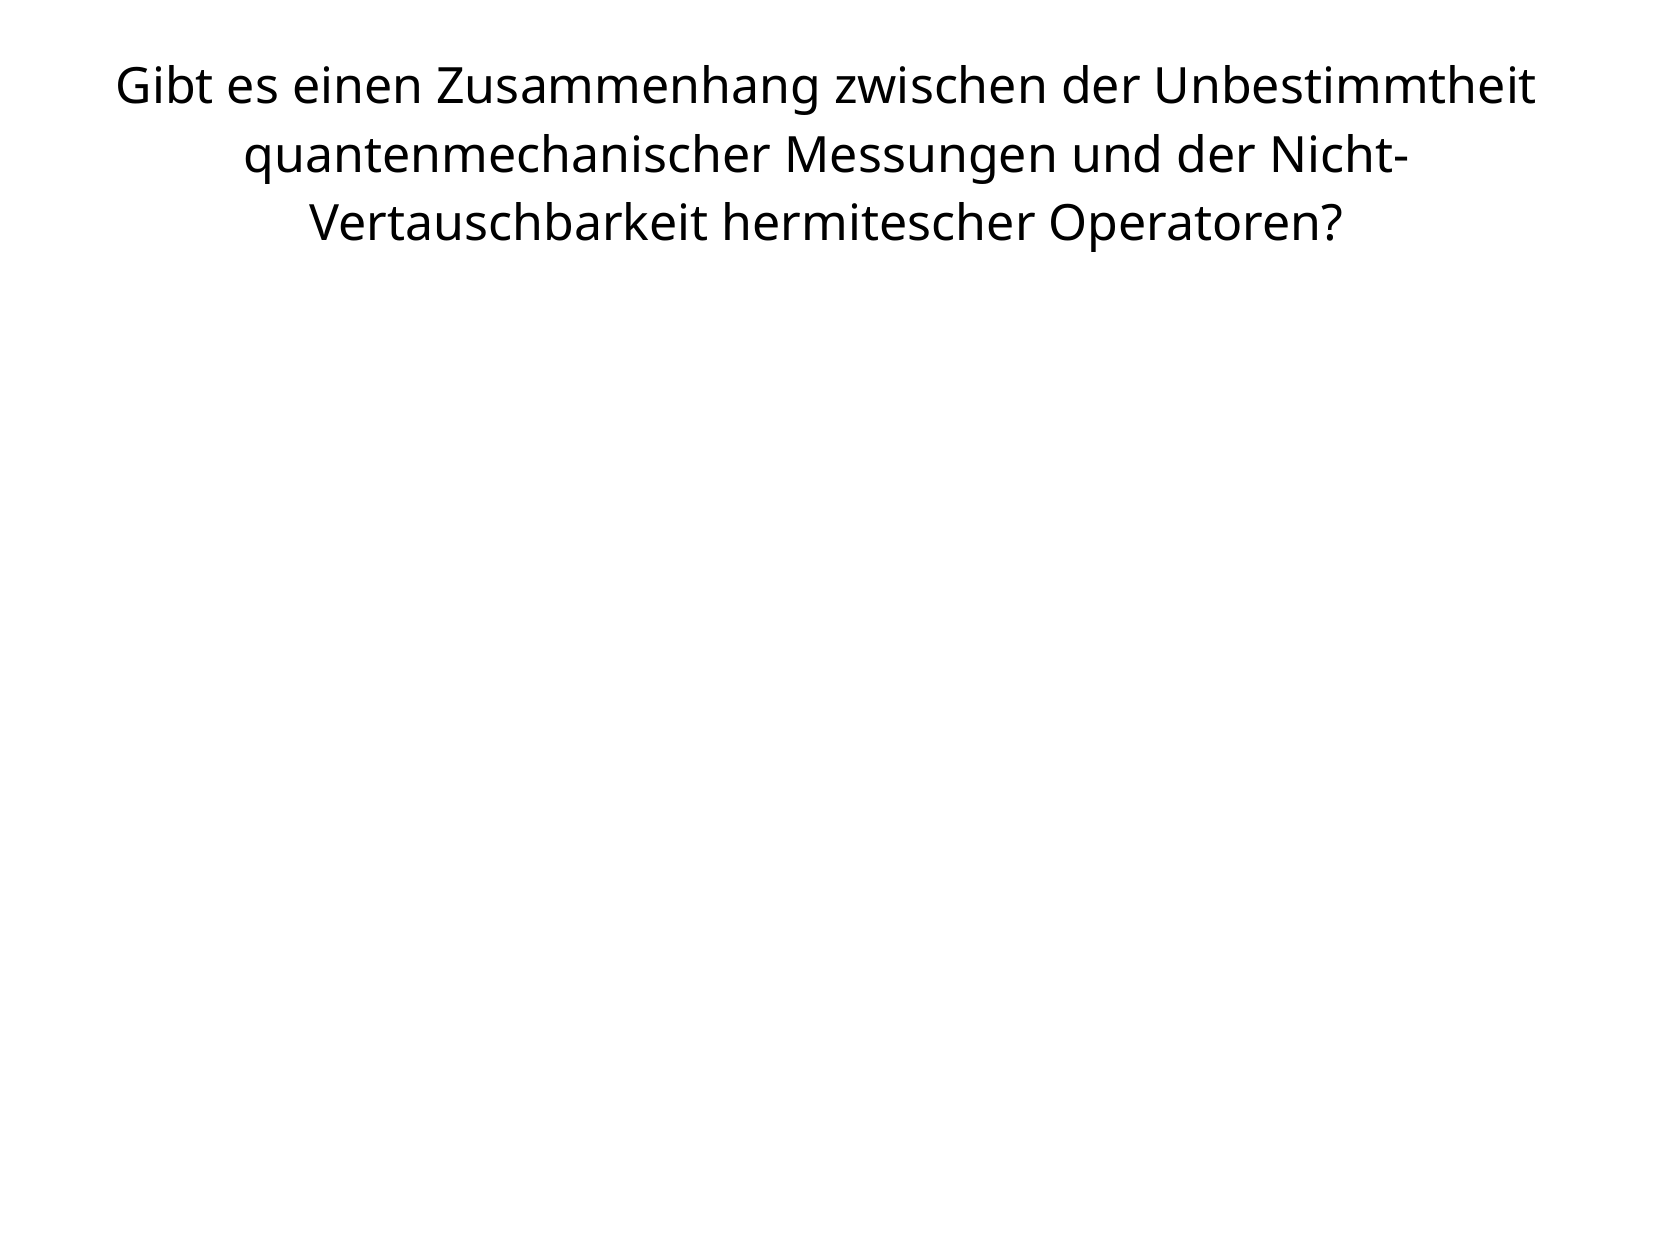

# Gibt es einen Zusammenhang zwischen der Unbestimmtheit quantenmechanischer Messungen und der Nicht-Vertauschbarkeit hermitescher Operatoren?